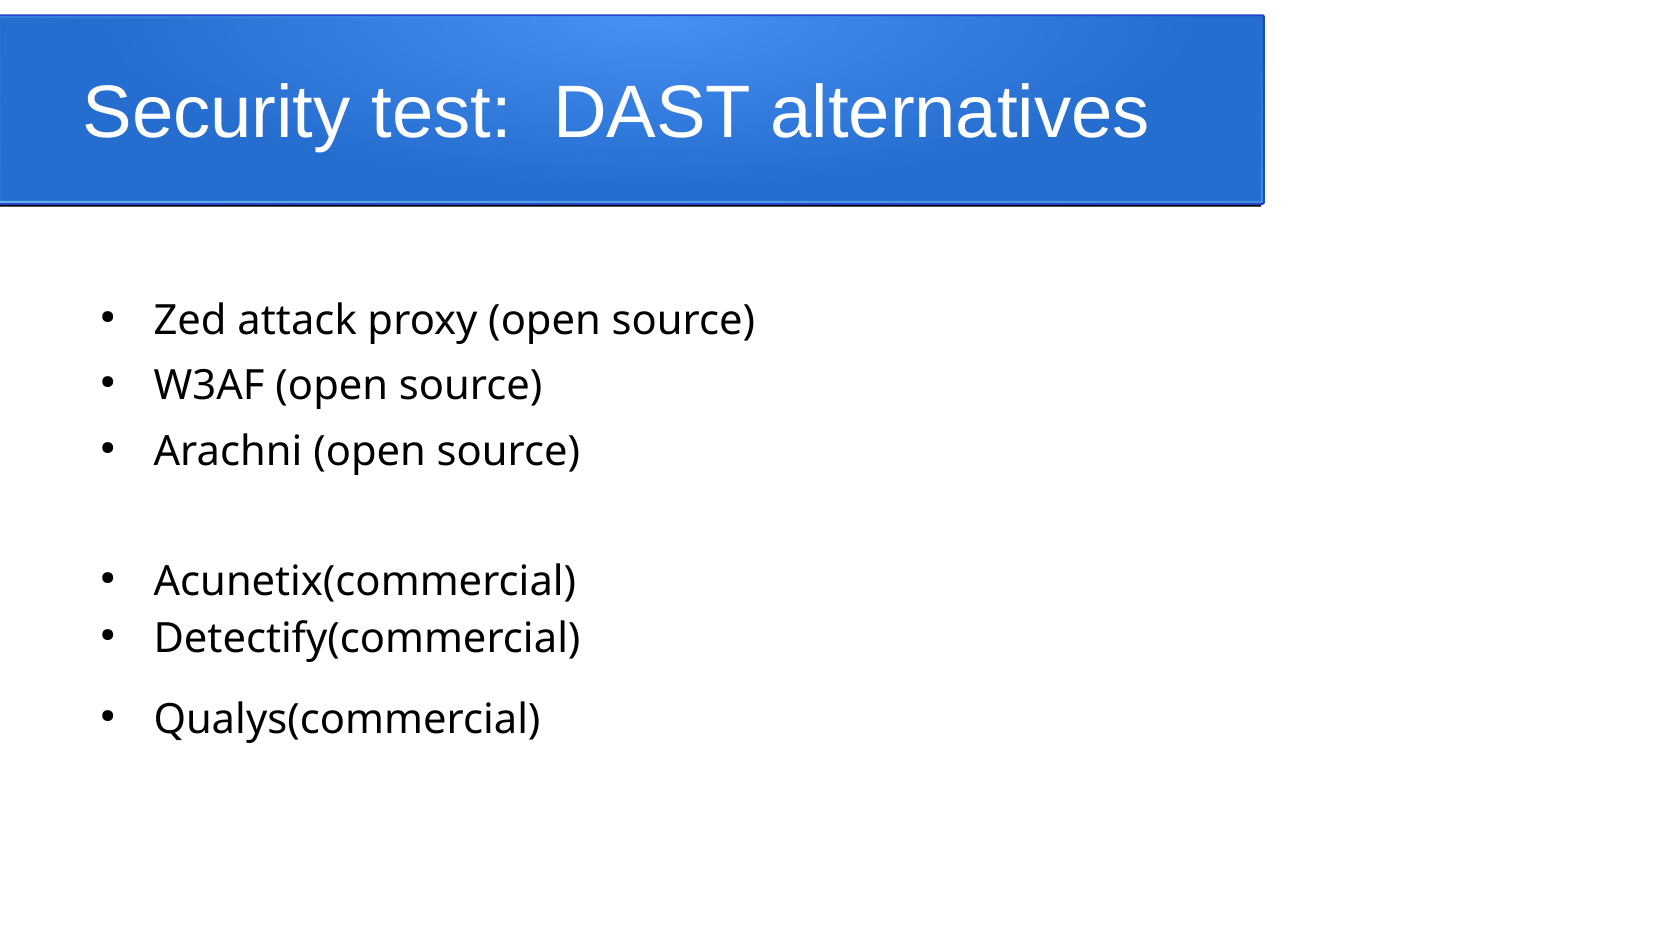

# Security test: DAST alternatives
Zed attack proxy (open source)
W3AF (open source)
Arachni (open source)
Acunetix(commercial)
Detectify(commercial)
Qualys(commercial)